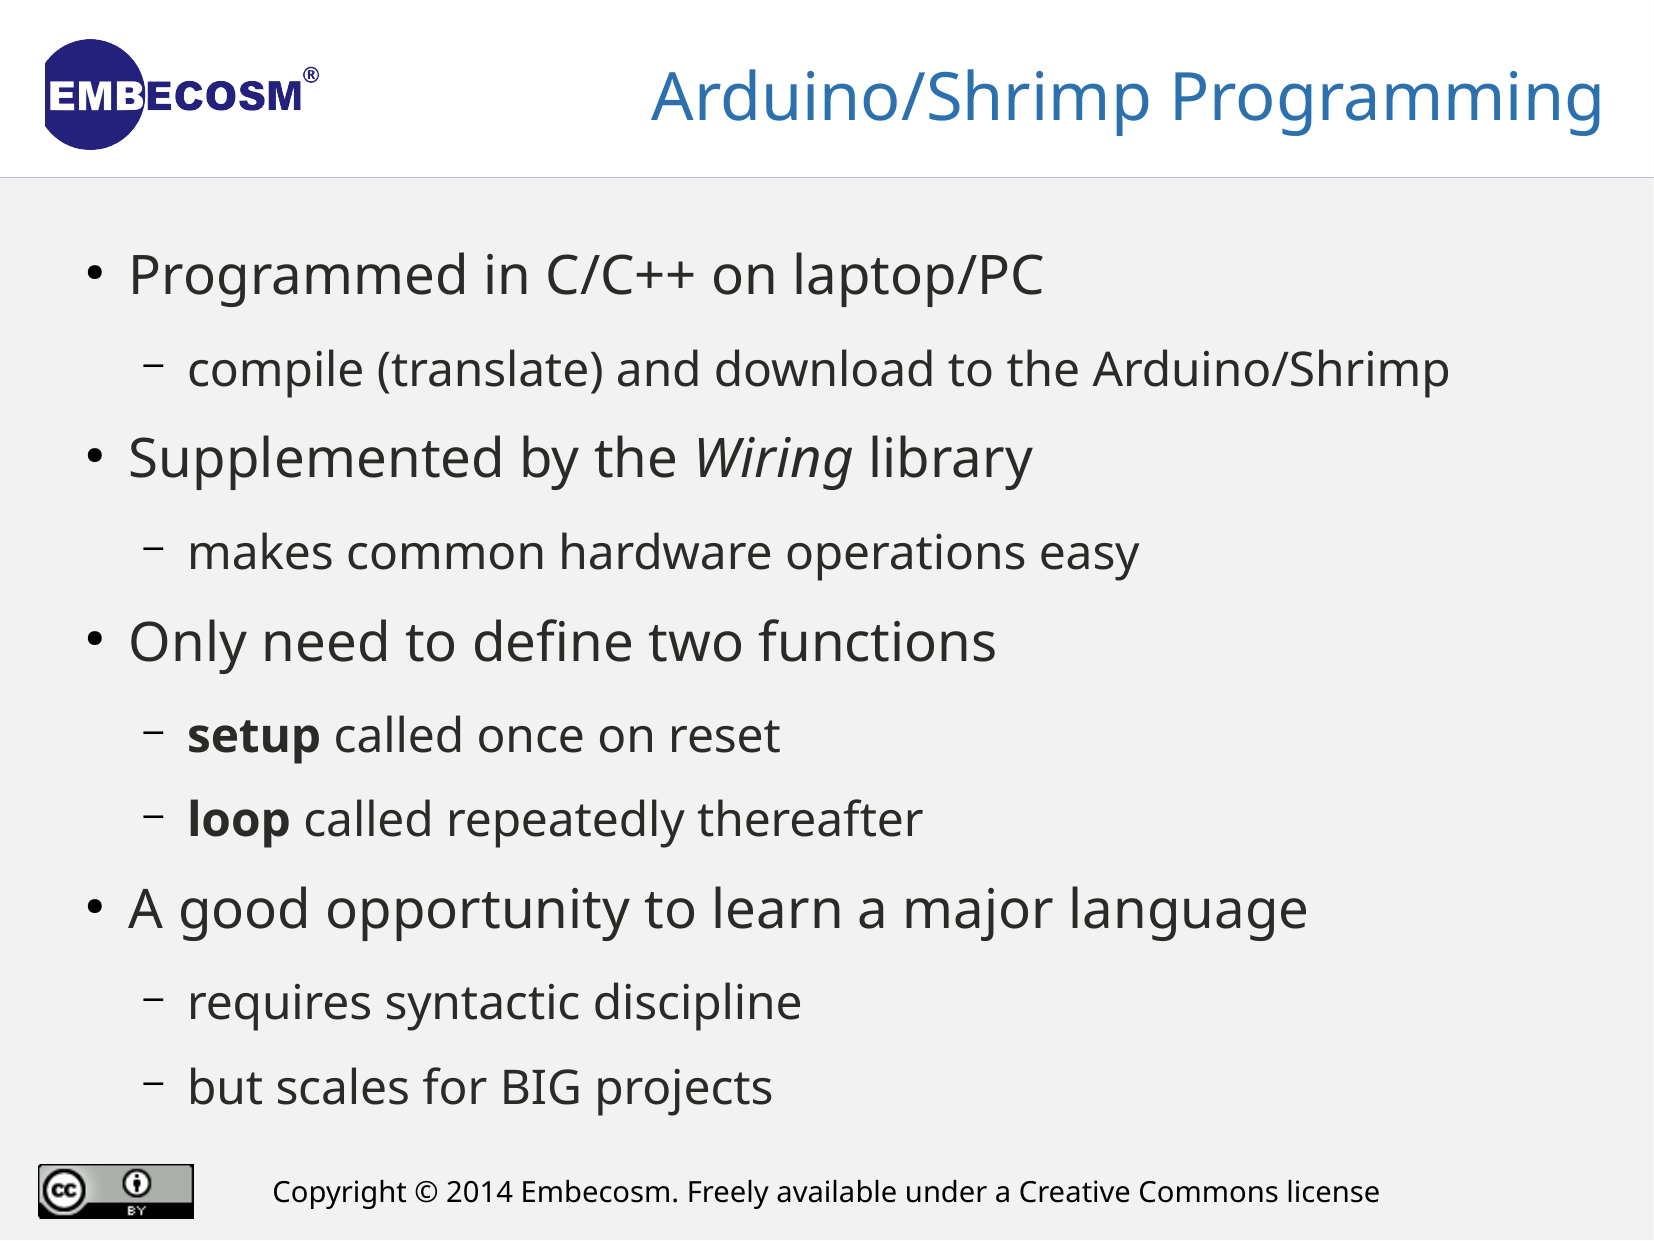

# Arduino/Shrimp Programming
Programmed in C/C++ on laptop/PC
compile (translate) and download to the Arduino/Shrimp
Supplemented by the Wiring library
makes common hardware operations easy
Only need to define two functions
setup called once on reset
loop called repeatedly thereafter
A good opportunity to learn a major language
requires syntactic discipline
but scales for BIG projects